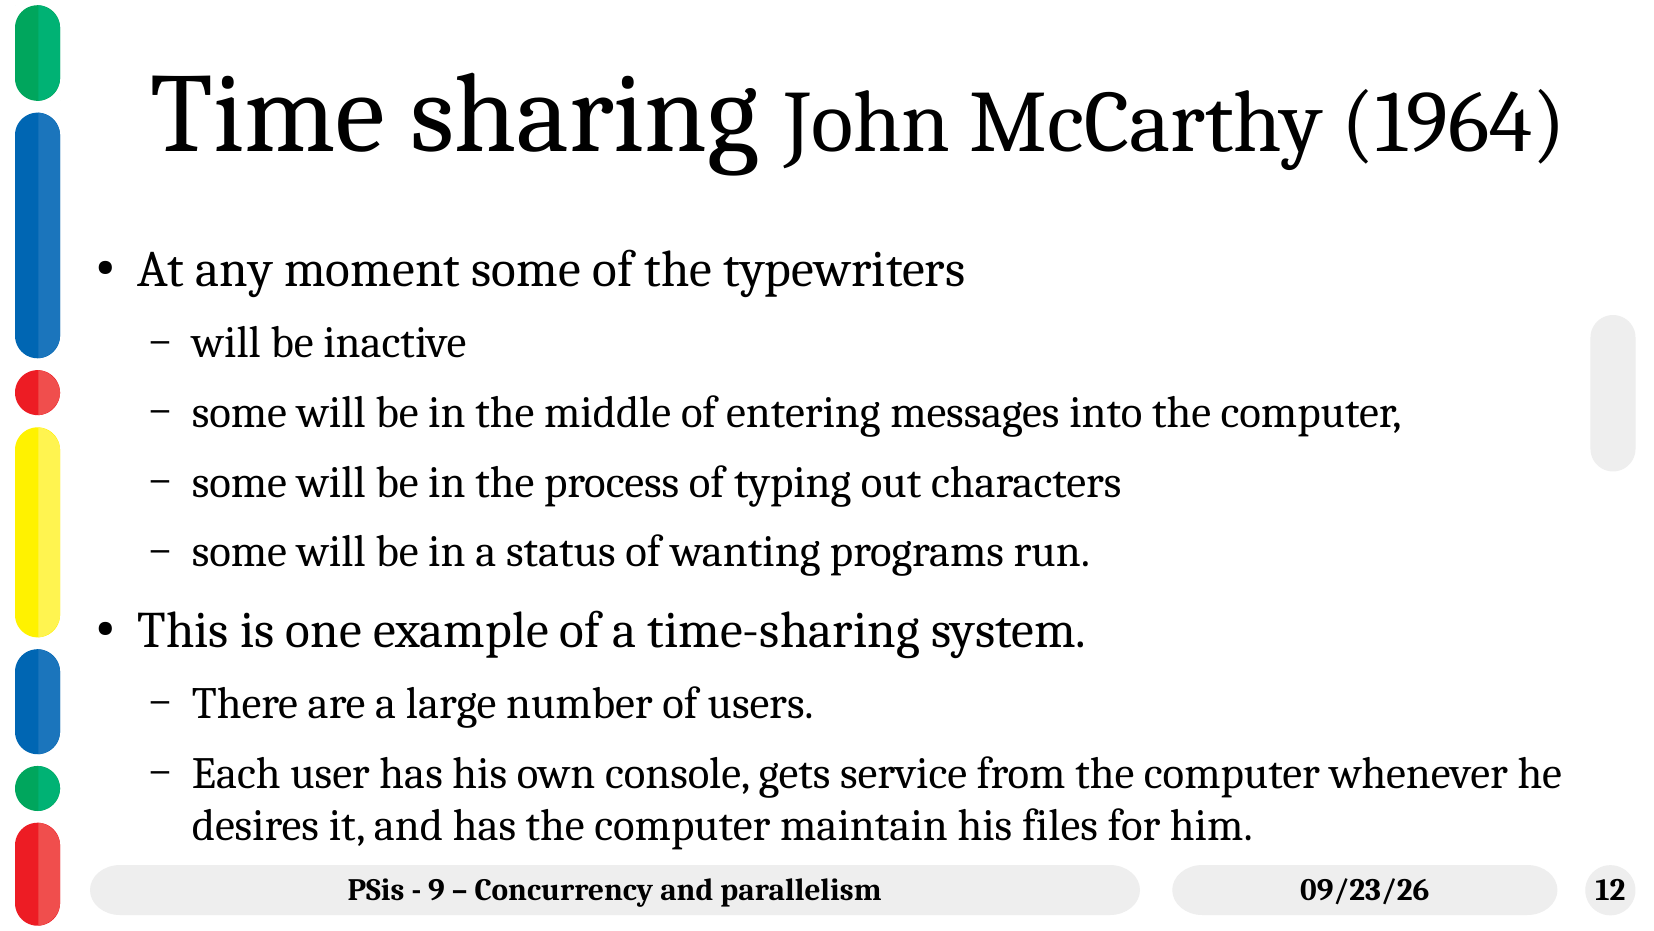

# Time sharing John McCarthy (1964)
At any moment some of the typewriters
will be inactive
some will be in the middle of entering messages into the computer,
some will be in the process of typing out characters
some will be in a status of wanting programs run.
This is one example of a time-sharing system.
There are a large number of users.
Each user has his own console, gets service from the computer whenever he desires it, and has the computer maintain his files for him.
PSis - 9 – Concurrency and parallelism
12